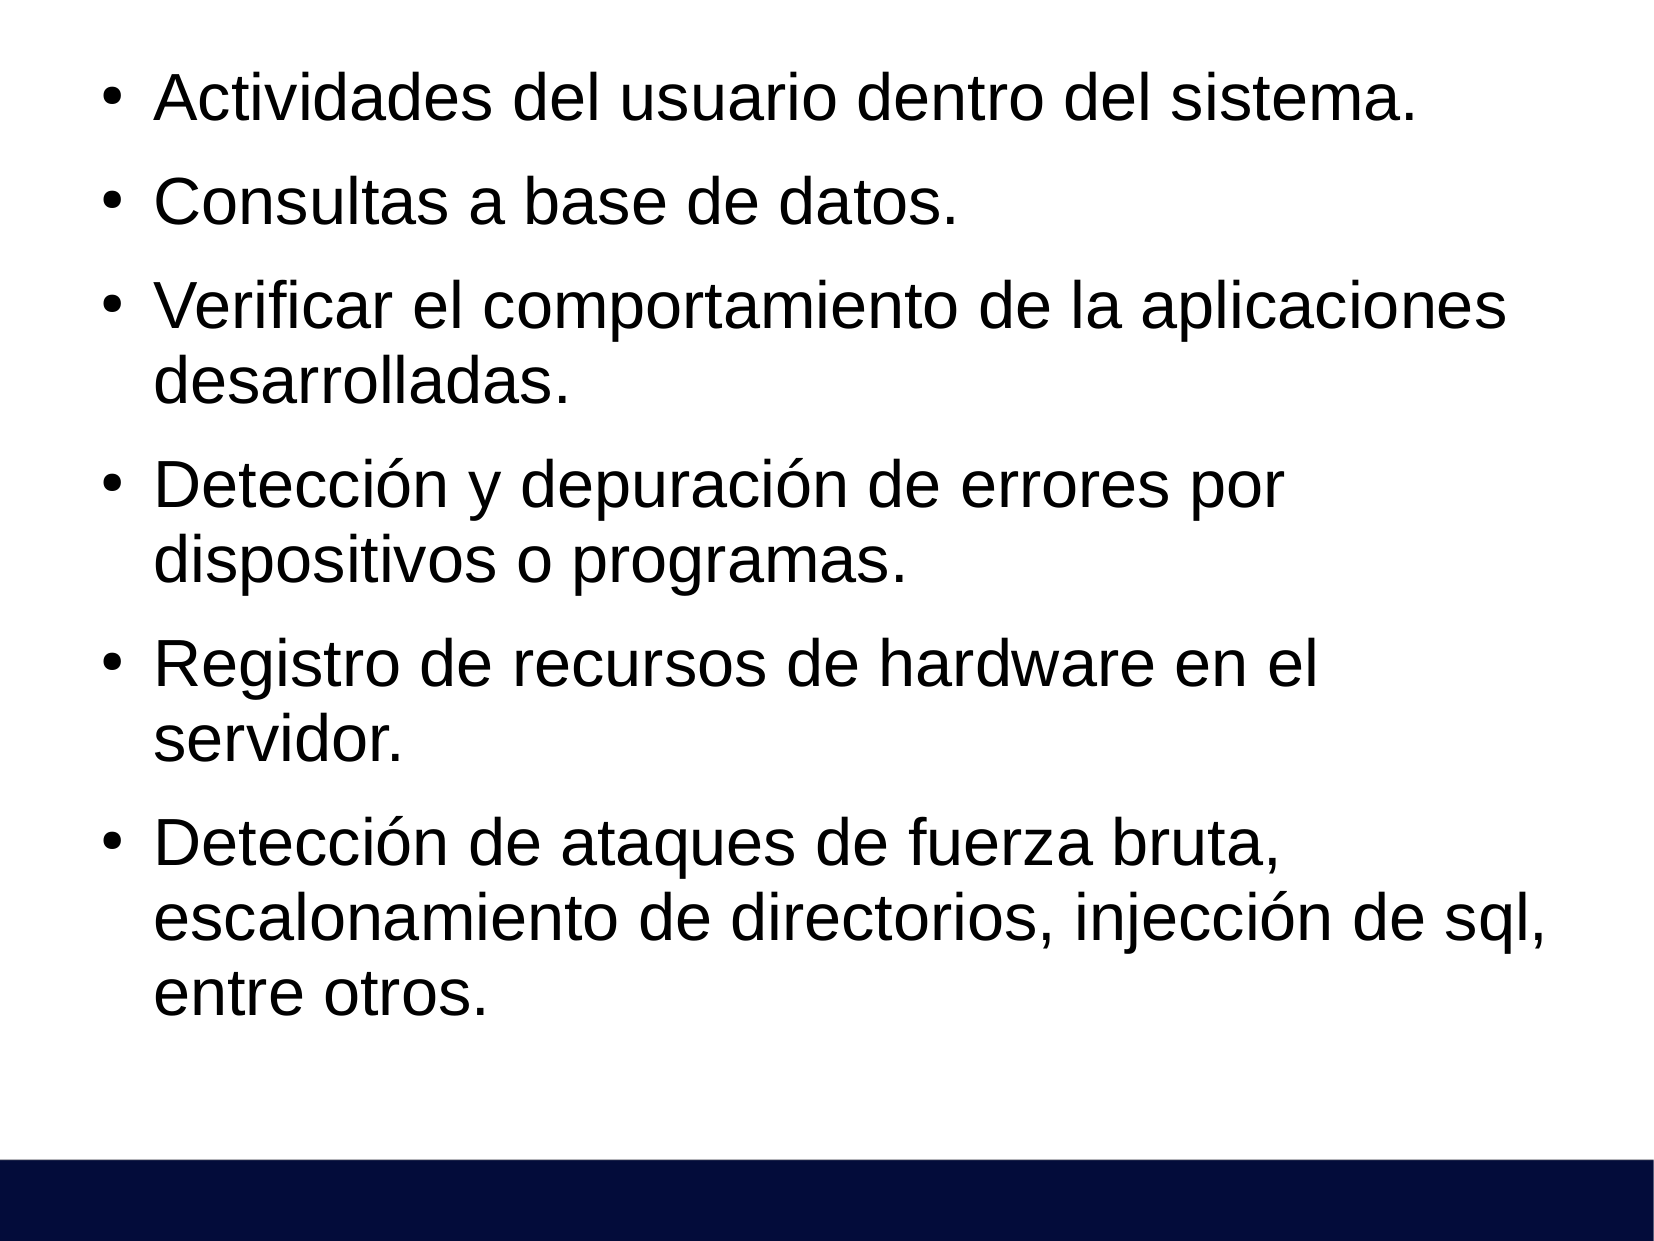

# Actividades del usuario dentro del sistema.
Consultas a base de datos.
Verificar el comportamiento de la aplicaciones desarrolladas.
Detección y depuración de errores por dispositivos o programas.
Registro de recursos de hardware en el servidor.
Detección de ataques de fuerza bruta, escalonamiento de directorios, injección de sql, entre otros.